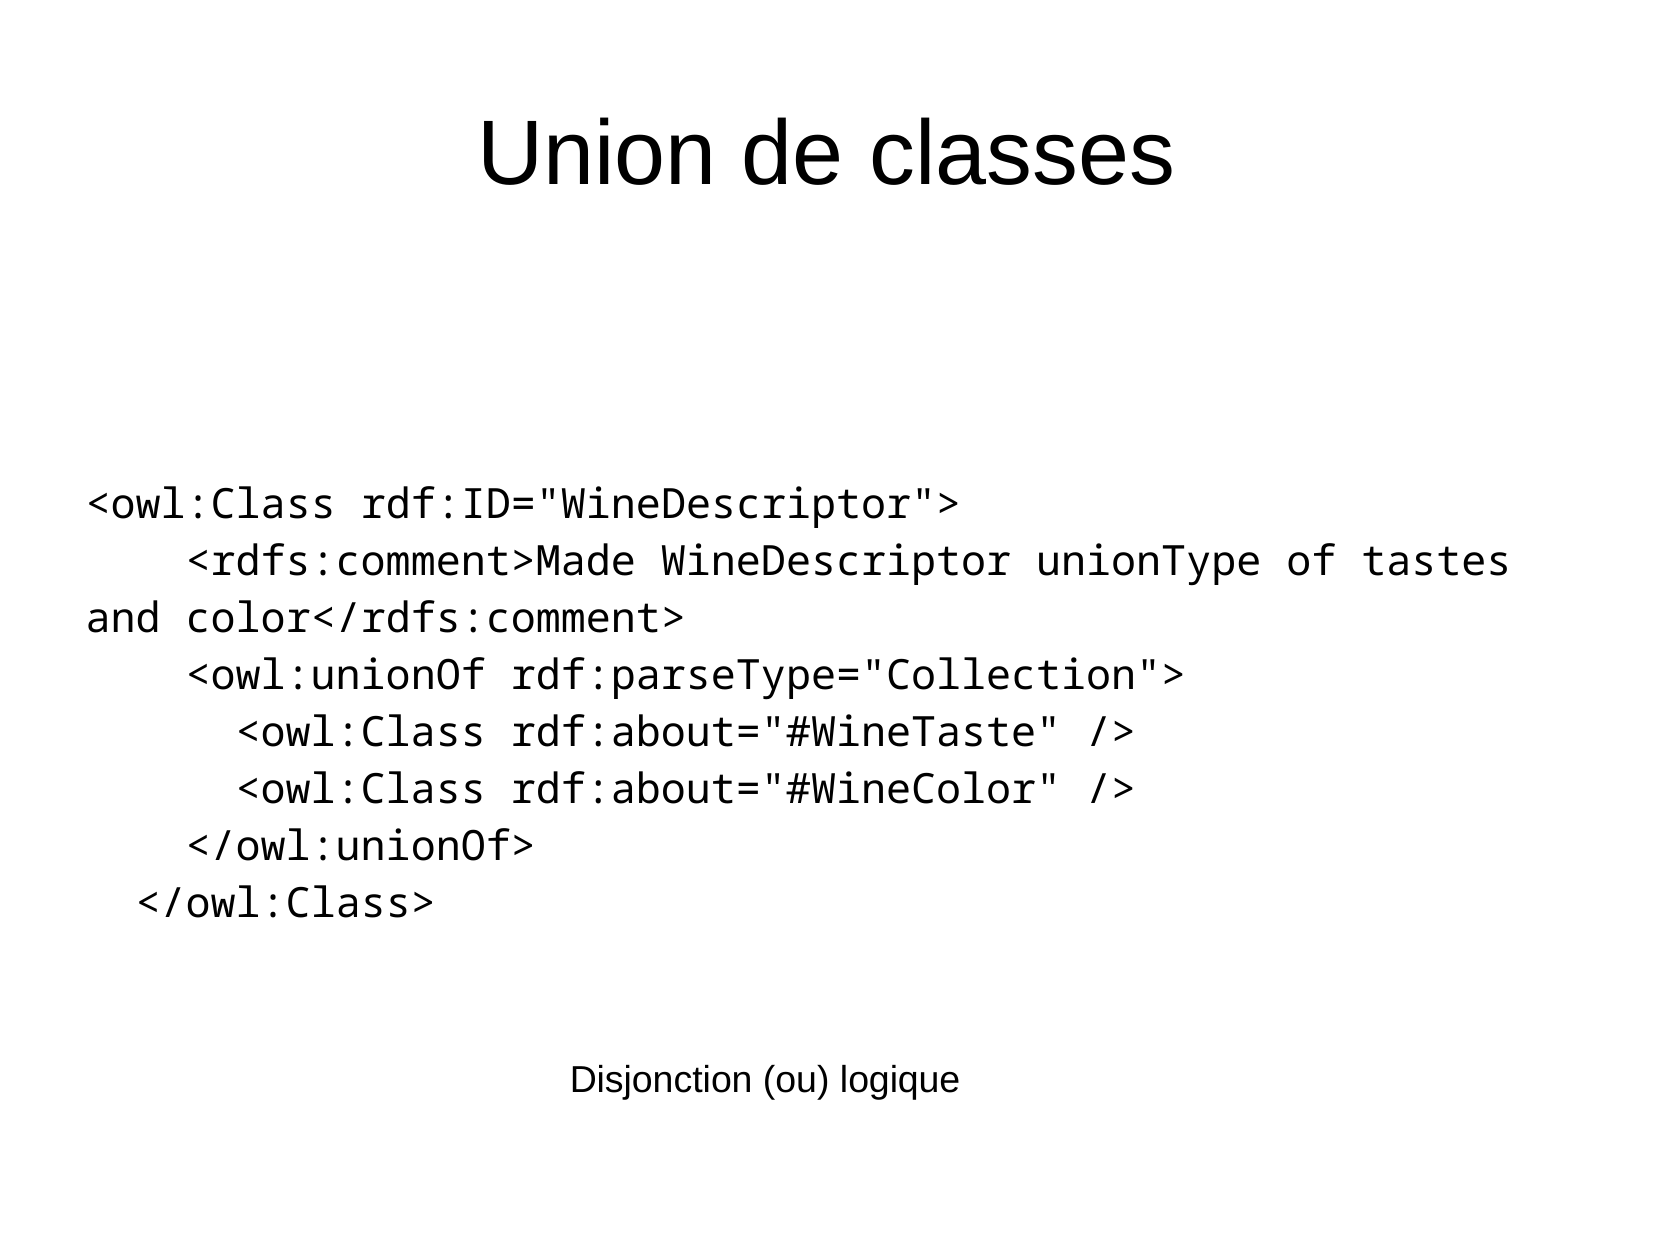

# Union de classes
<owl:Class rdf:ID="WineDescriptor">
 <rdfs:comment>Made WineDescriptor unionType of tastes and color</rdfs:comment>
 <owl:unionOf rdf:parseType="Collection">
 <owl:Class rdf:about="#WineTaste" />
 <owl:Class rdf:about="#WineColor" />
 </owl:unionOf>
 </owl:Class>
Disjonction (ou) logique